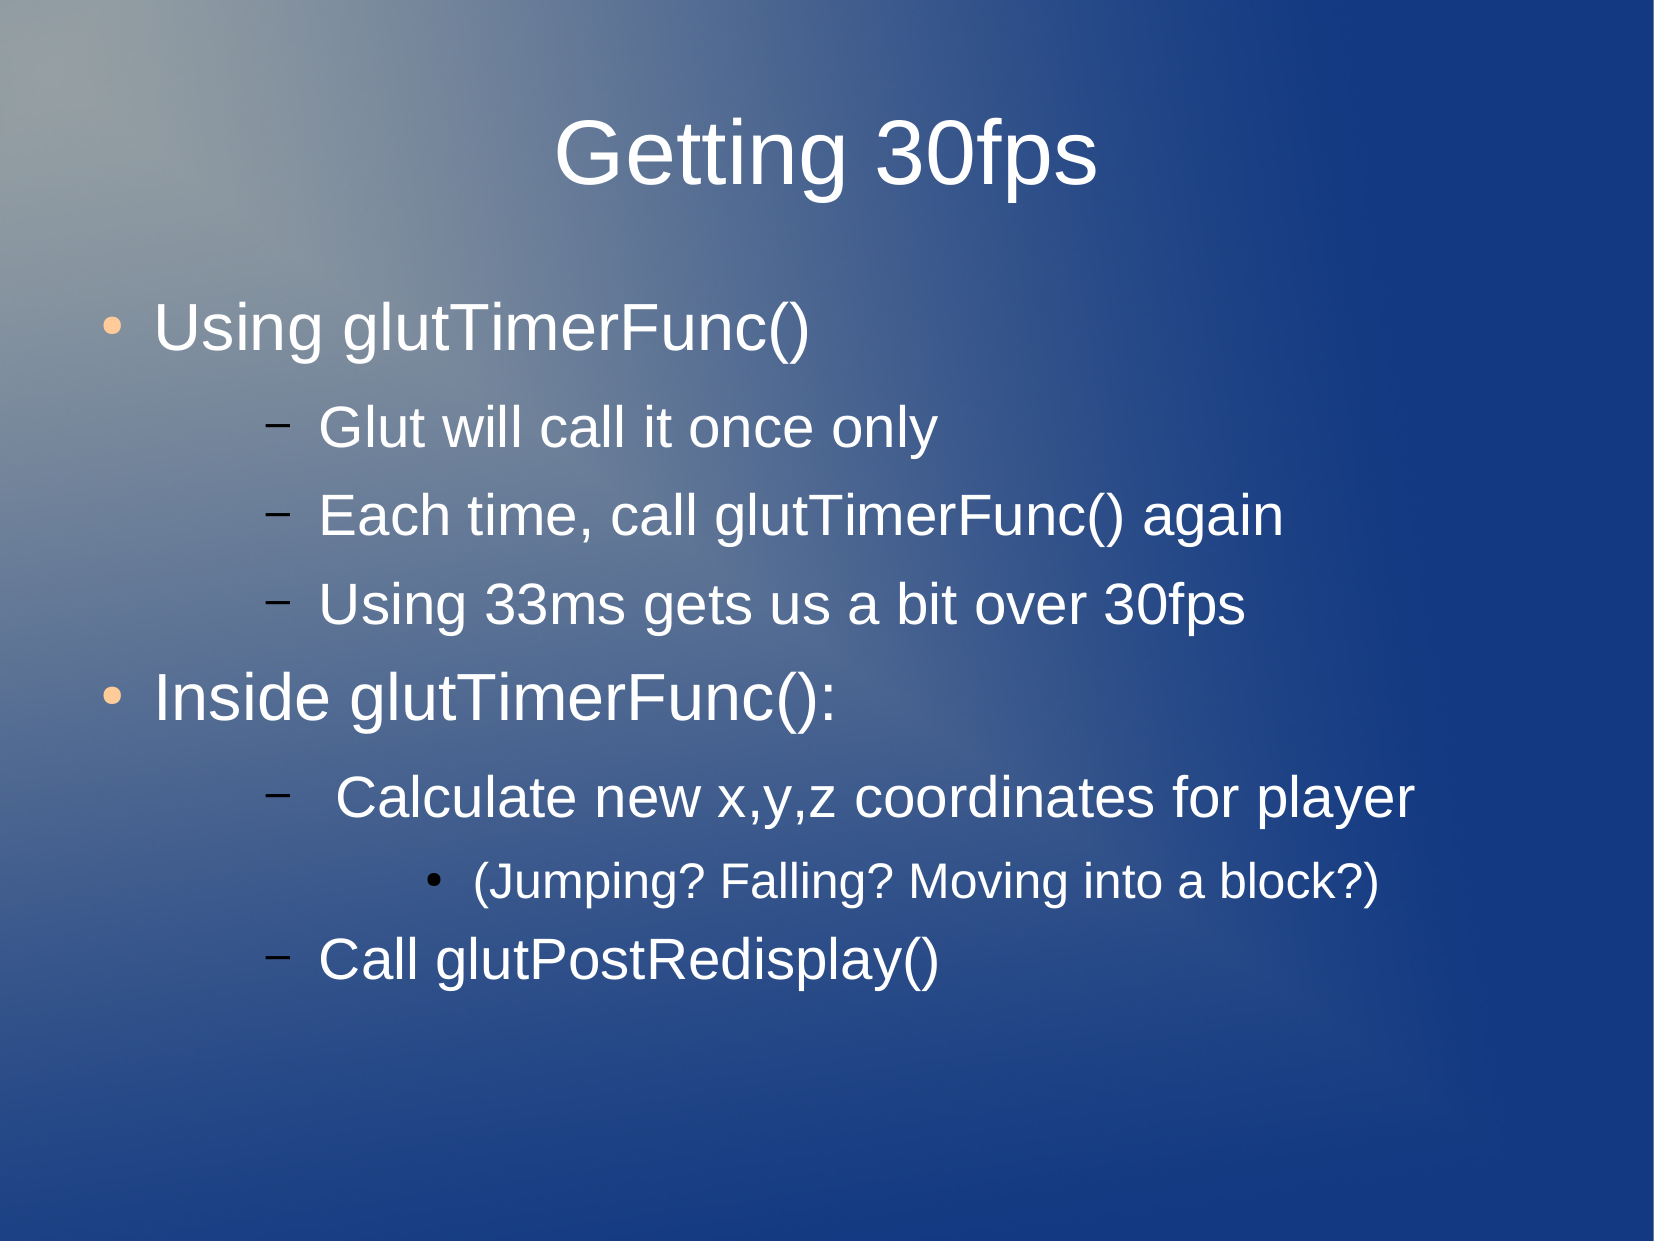

# Getting 30fps
Using glutTimerFunc()
Glut will call it once only
Each time, call glutTimerFunc() again
Using 33ms gets us a bit over 30fps
Inside glutTimerFunc():
 Calculate new x,y,z coordinates for player
(Jumping? Falling? Moving into a block?)
Call glutPostRedisplay()